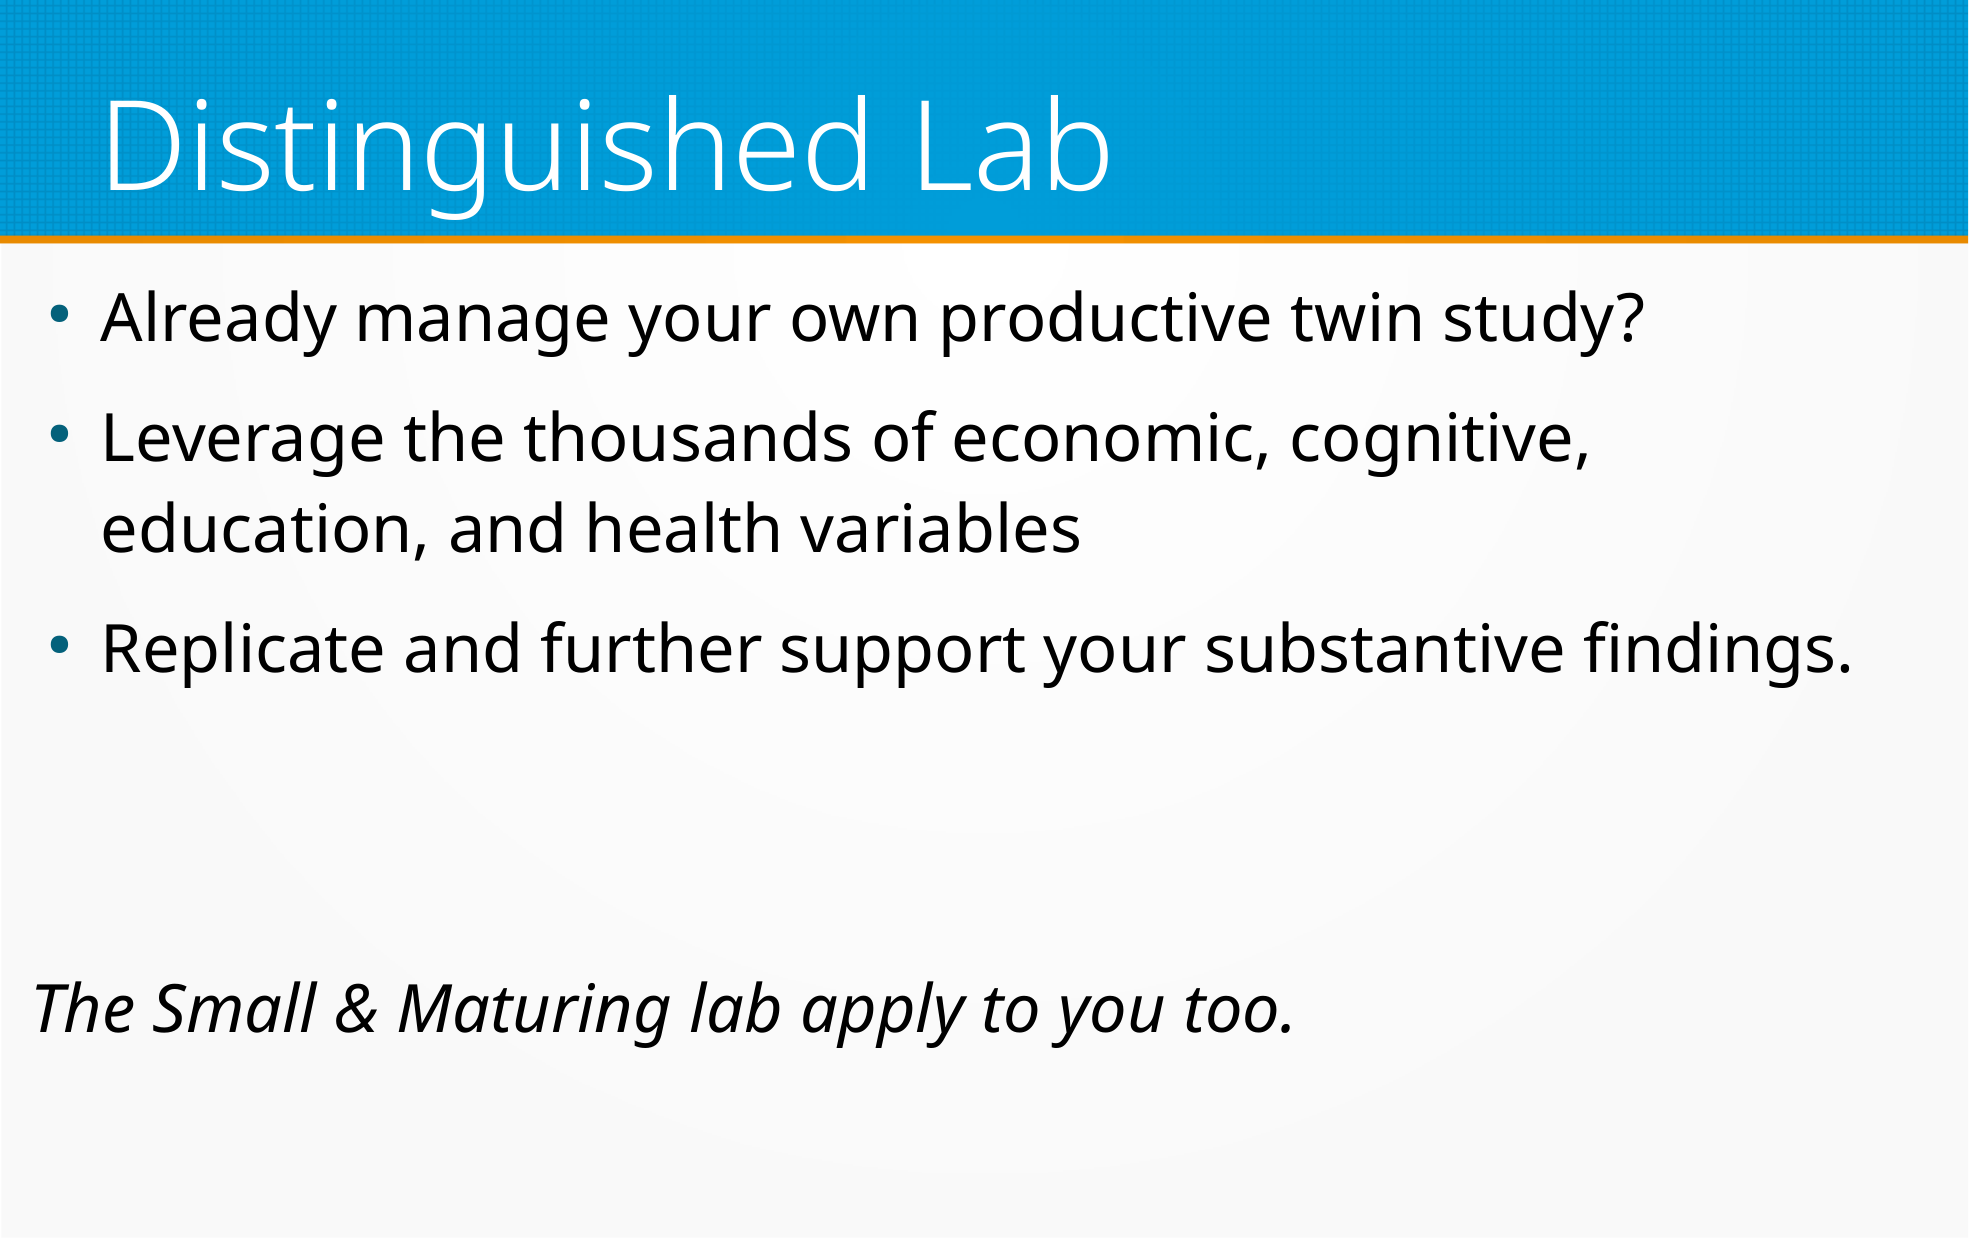

# Distinguished Lab
Already manage your own productive twin study?
Leverage the thousands of economic, cognitive, education, and health variables
Replicate and further support your substantive findings.
The Small & Maturing lab apply to you too.